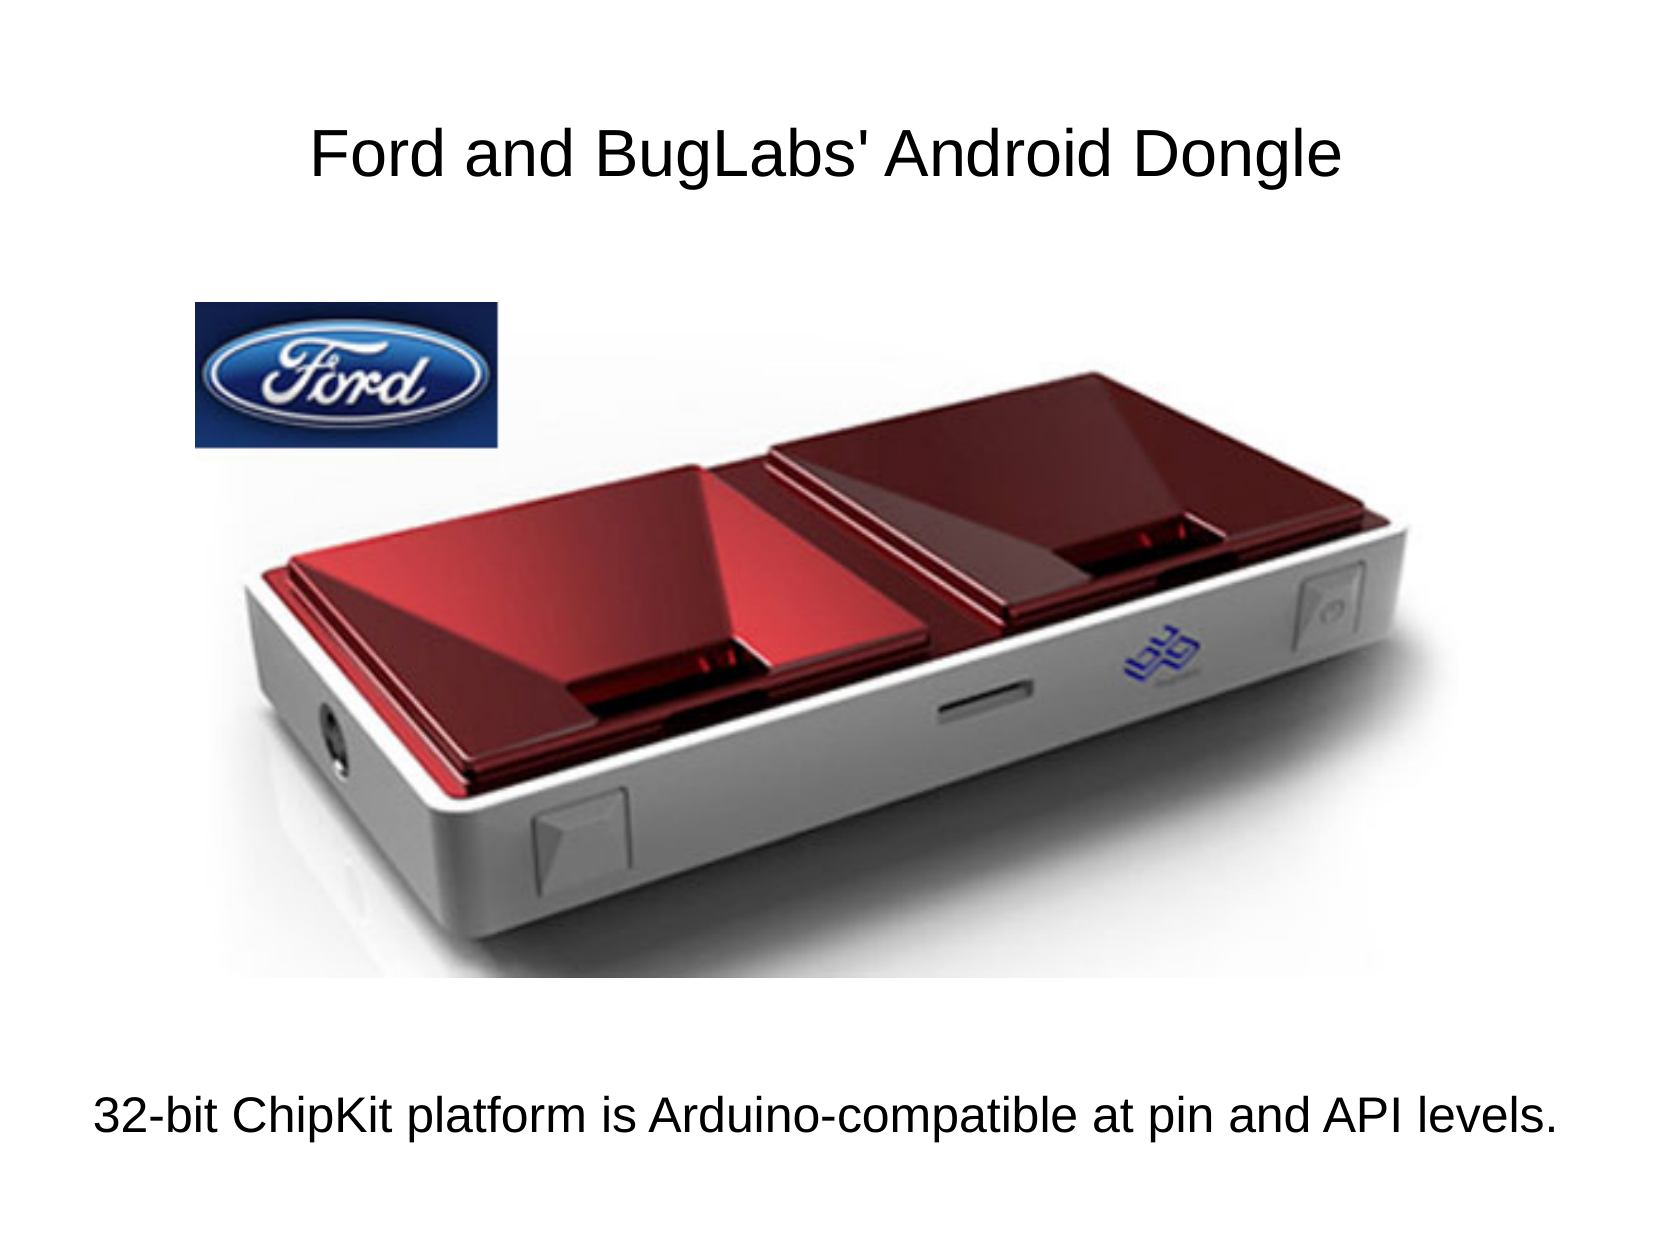

# Ford and BugLabs' Android Dongle
32-bit ChipKit platform is Arduino-compatible at pin and API levels.